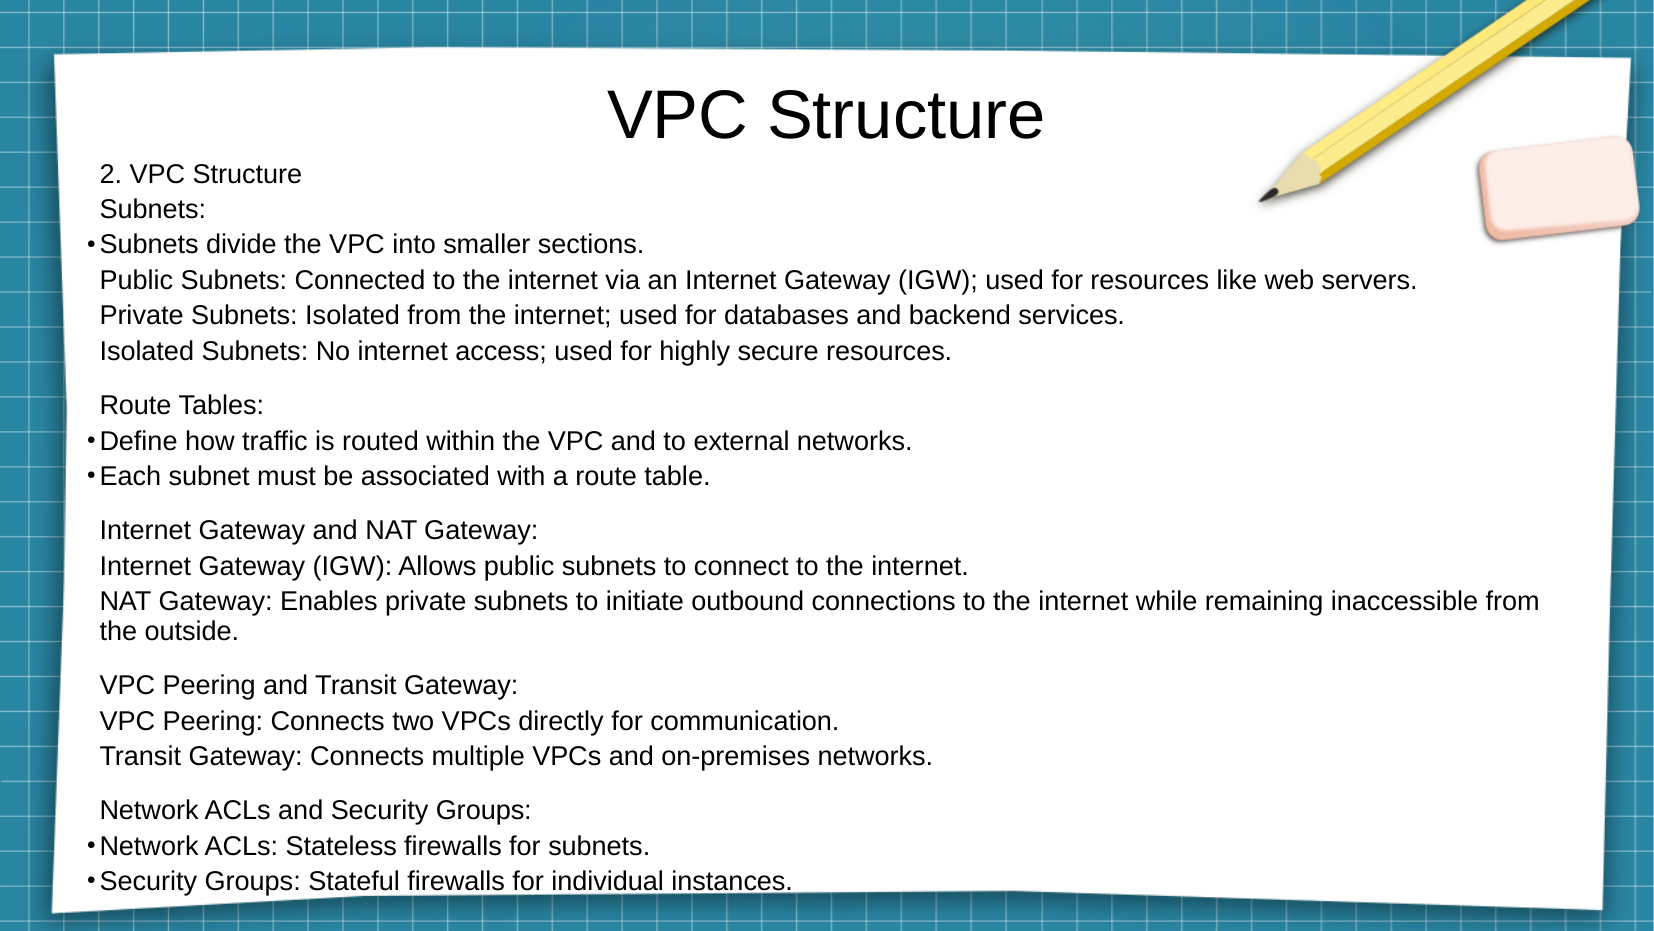

# VPC Structure
2. VPC Structure
Subnets:
Subnets divide the VPC into smaller sections.
Public Subnets: Connected to the internet via an Internet Gateway (IGW); used for resources like web servers.
Private Subnets: Isolated from the internet; used for databases and backend services.
Isolated Subnets: No internet access; used for highly secure resources.
Route Tables:
Define how traffic is routed within the VPC and to external networks.
Each subnet must be associated with a route table.
Internet Gateway and NAT Gateway:
Internet Gateway (IGW): Allows public subnets to connect to the internet.
NAT Gateway: Enables private subnets to initiate outbound connections to the internet while remaining inaccessible from the outside.
VPC Peering and Transit Gateway:
VPC Peering: Connects two VPCs directly for communication.
Transit Gateway: Connects multiple VPCs and on-premises networks.
Network ACLs and Security Groups:
Network ACLs: Stateless firewalls for subnets.
Security Groups: Stateful firewalls for individual instances.